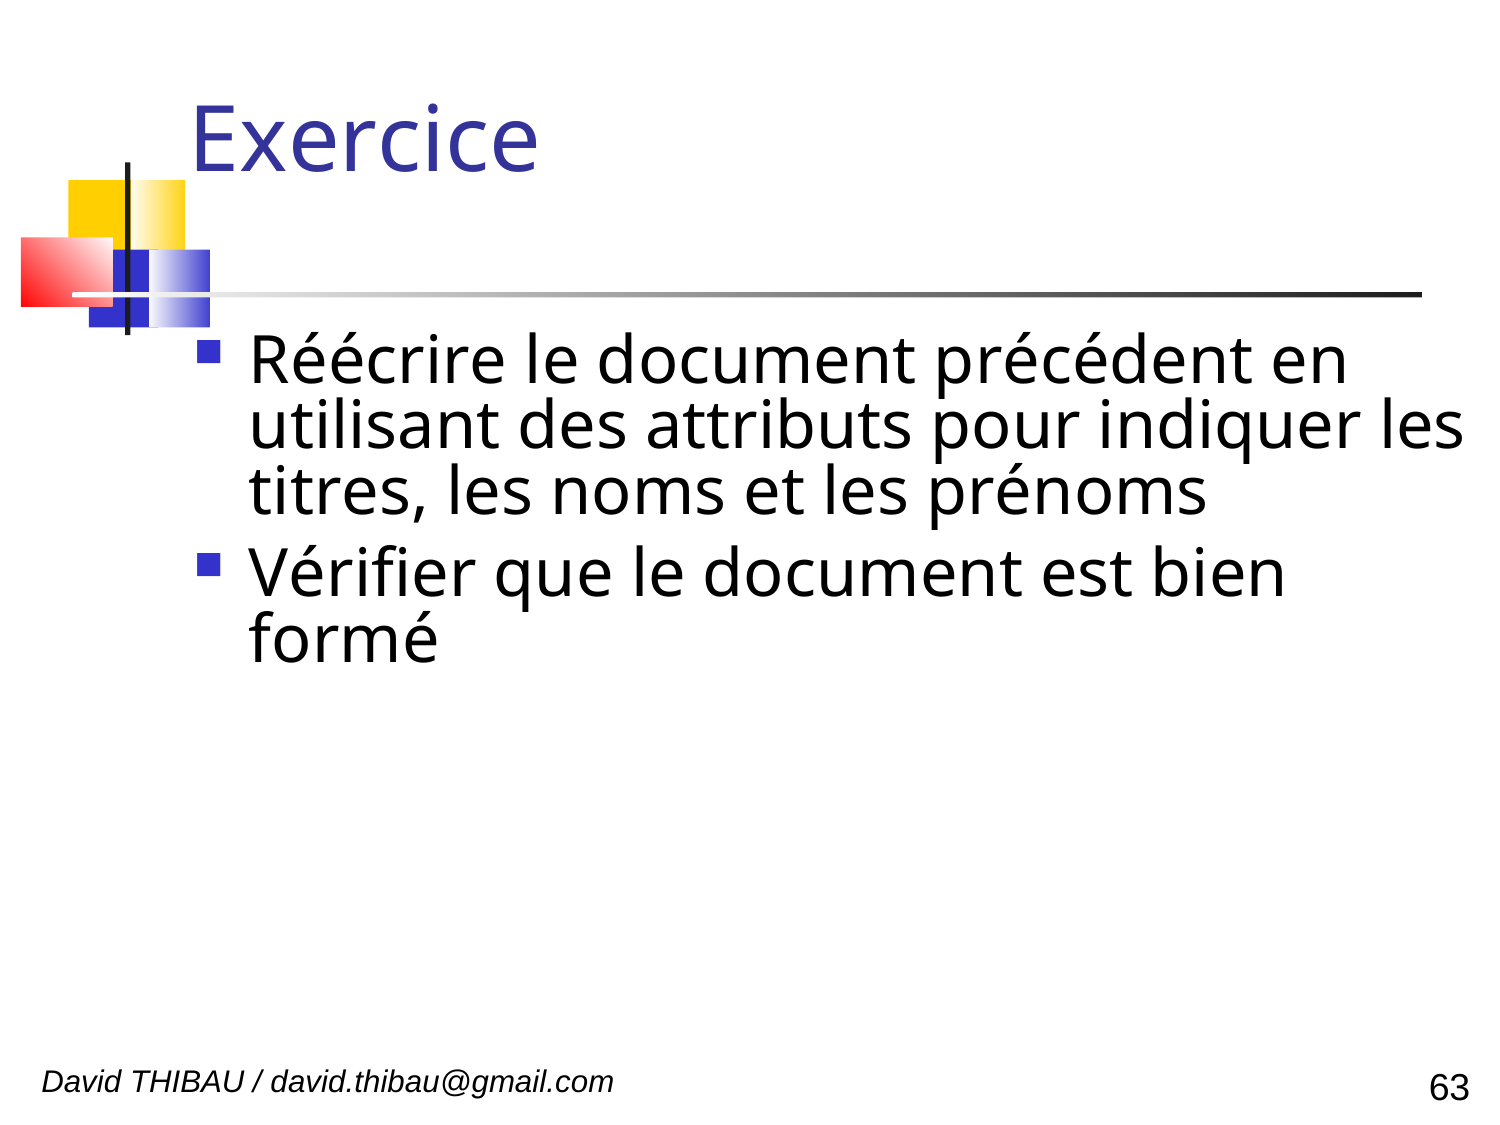

# Exercice
Réécrire le document précédent en utilisant des attributs pour indiquer les titres, les noms et les prénoms
Vérifier que le document est bien formé